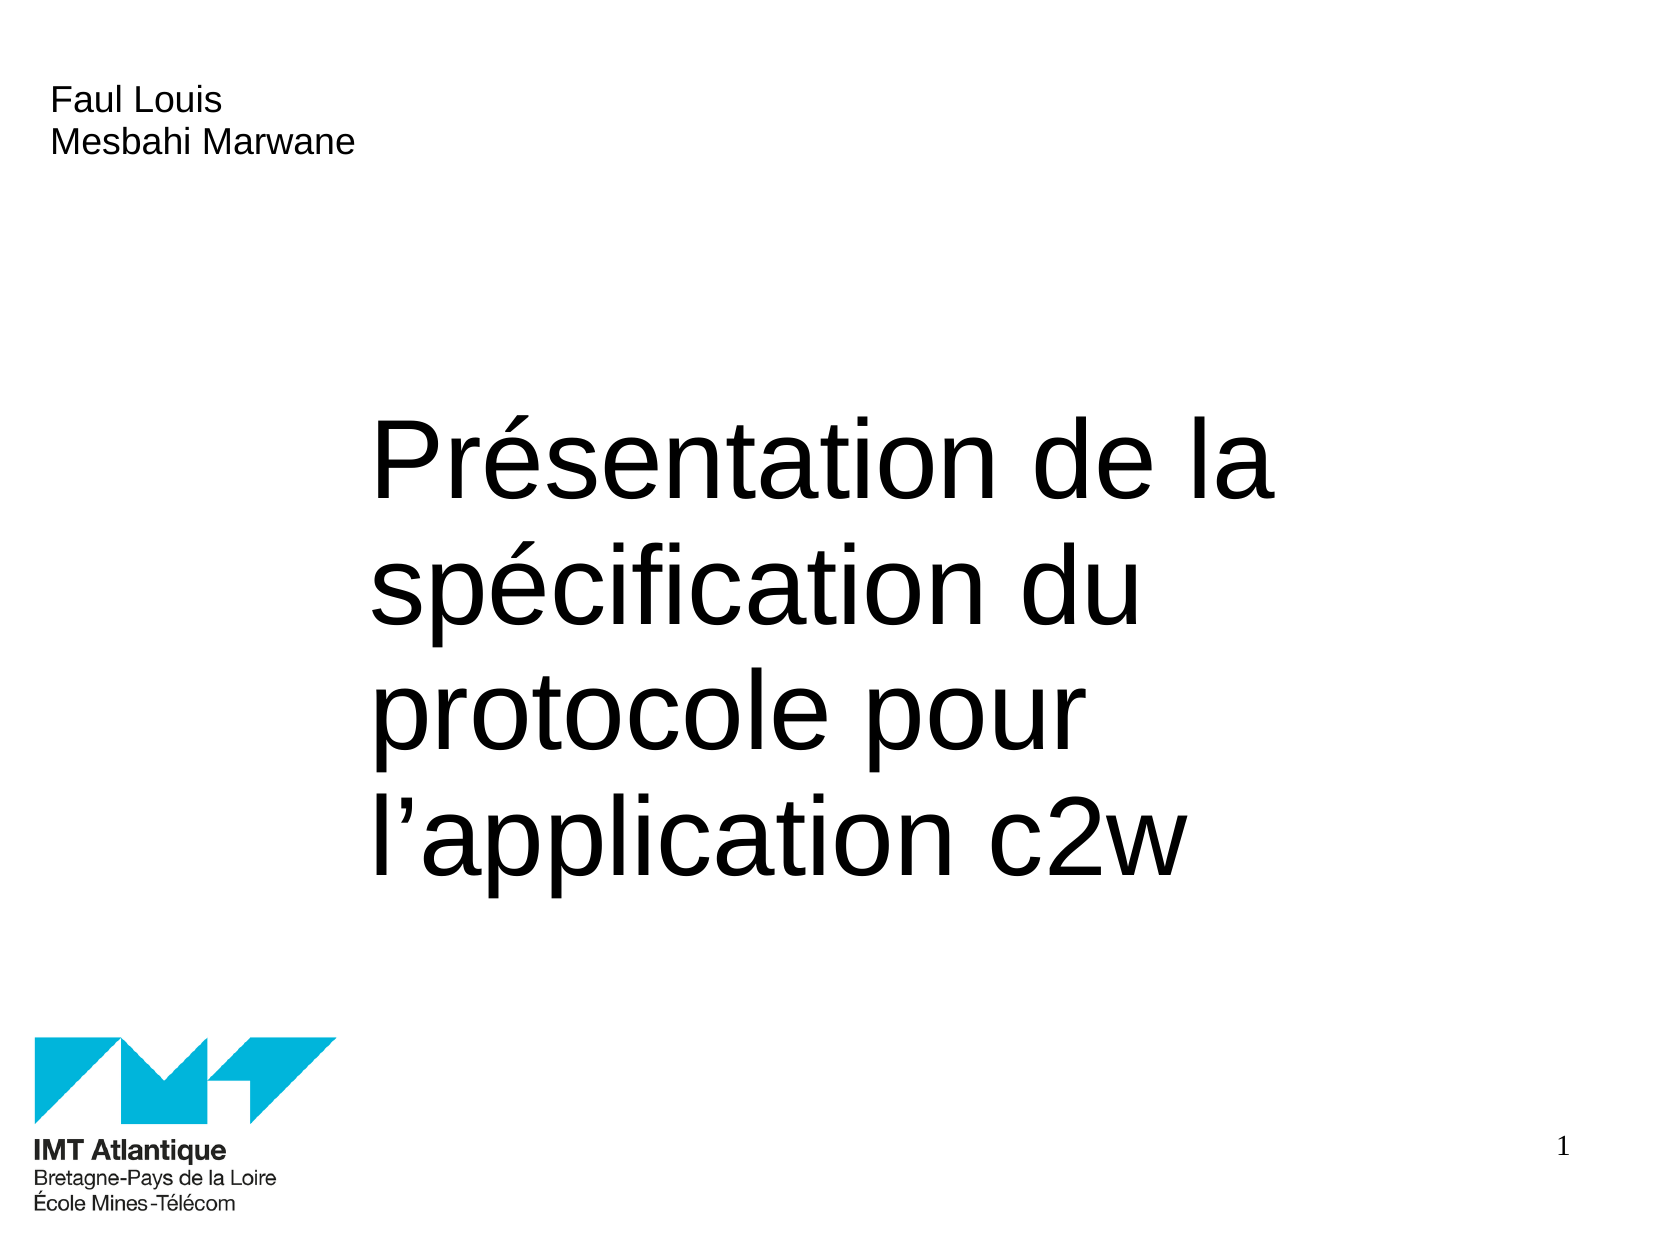

#
Faul Louis
Mesbahi Marwane
Présentation de la spécification du protocole pour l’application c2w
1